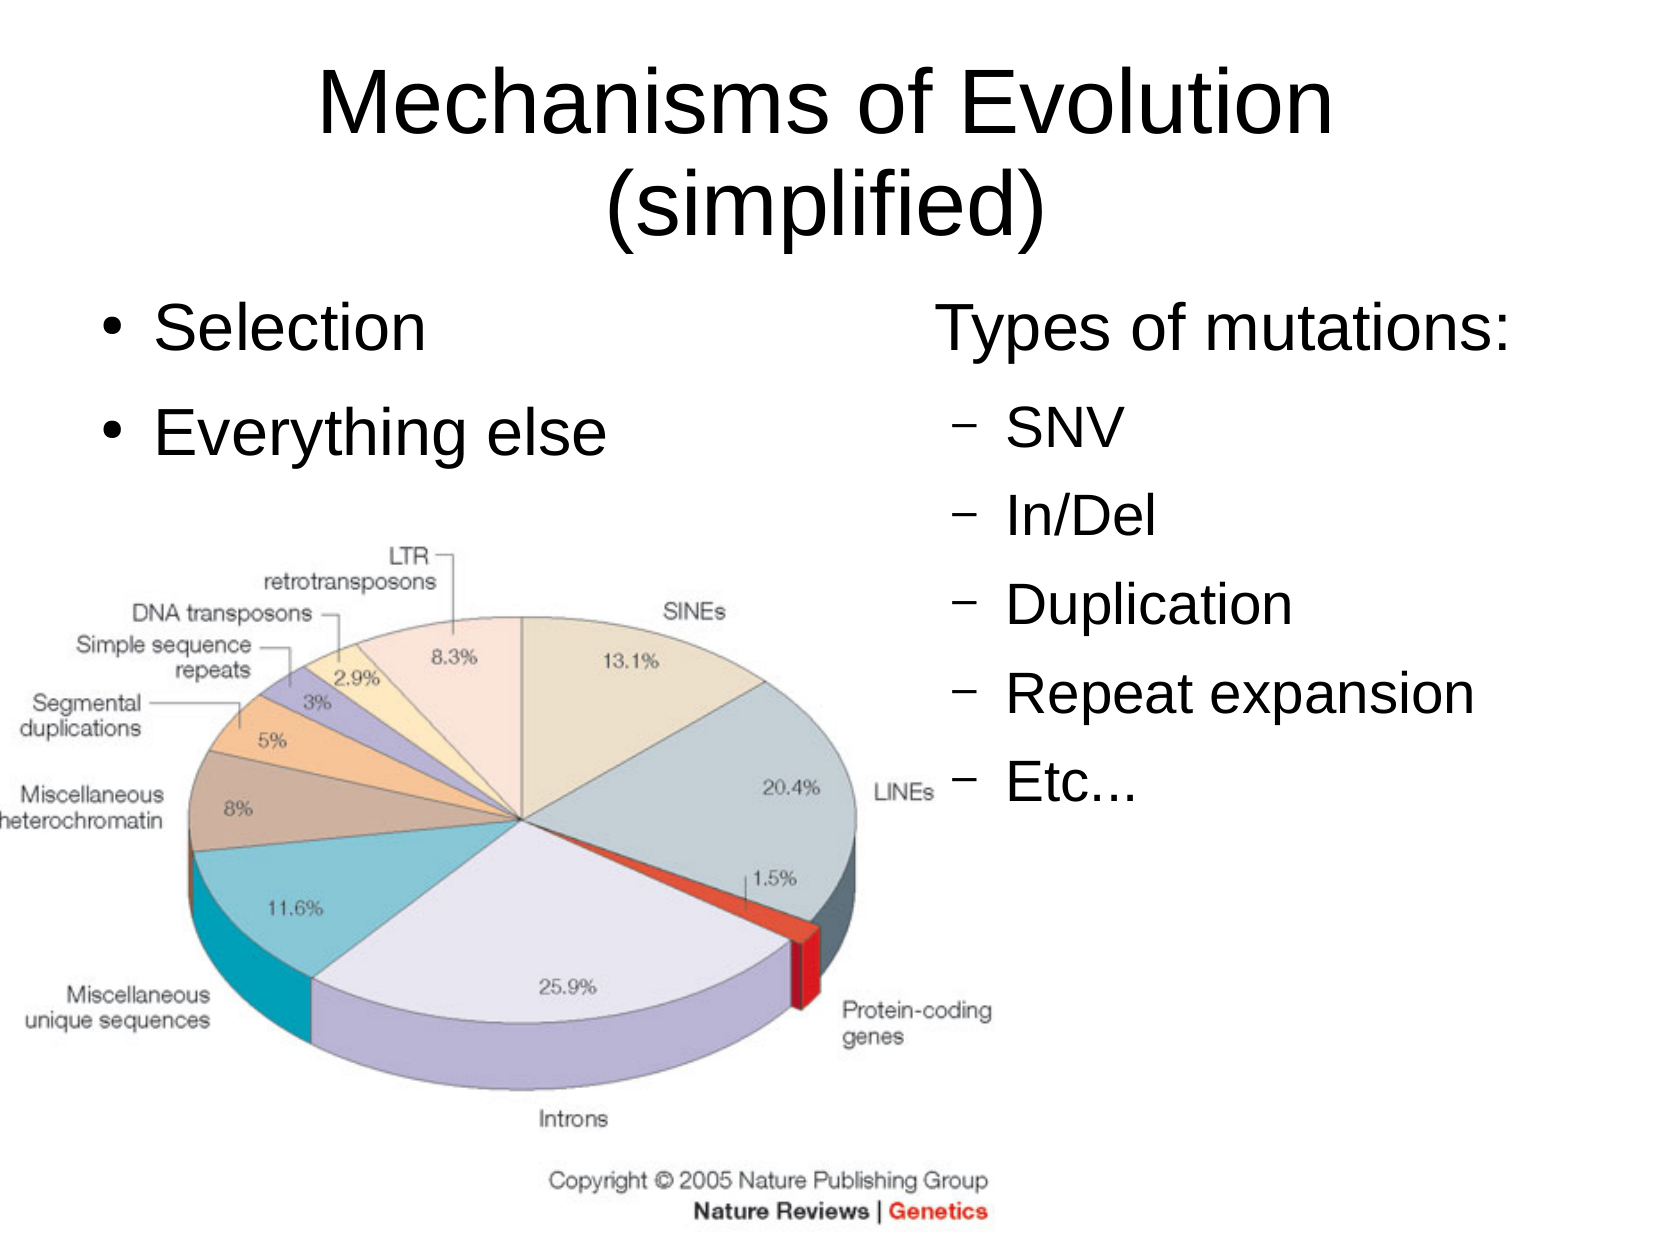

# Mechanisms of Evolution (simplified)
Selection
Everything else
Types of mutations:
SNV
In/Del
Duplication
Repeat expansion
Etc...